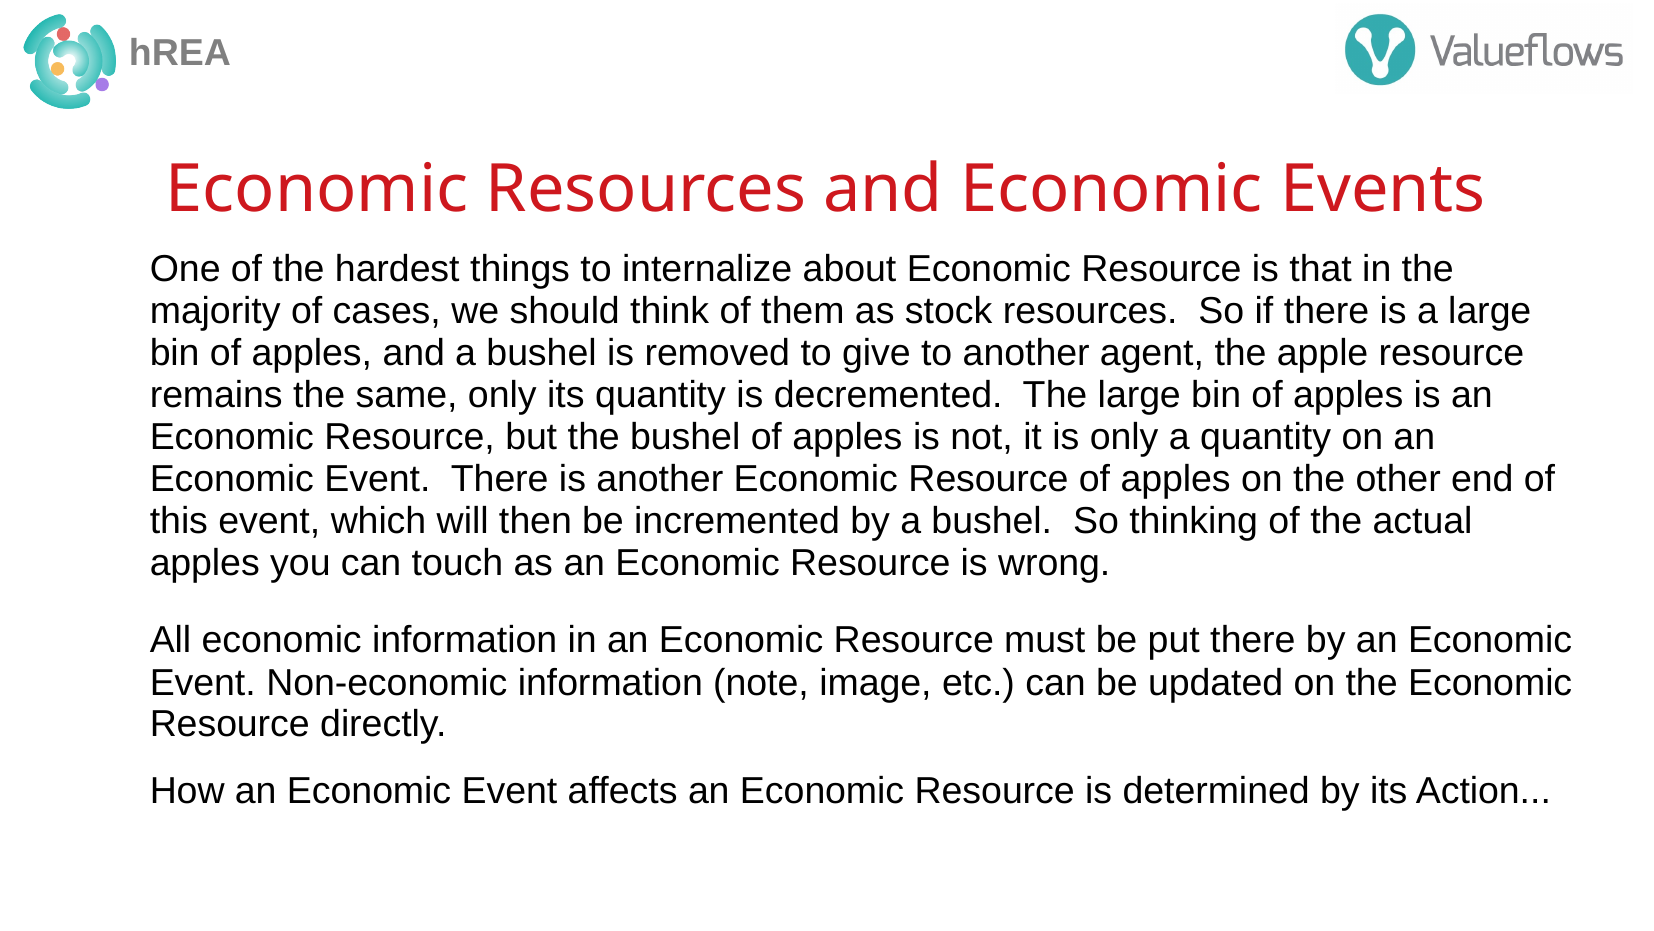

hREA
Economic Resources and Economic Events
One of the hardest things to internalize about Economic Resource is that in the majority of cases, we should think of them as stock resources. So if there is a large bin of apples, and a bushel is removed to give to another agent, the apple resource remains the same, only its quantity is decremented. The large bin of apples is an Economic Resource, but the bushel of apples is not, it is only a quantity on an Economic Event. There is another Economic Resource of apples on the other end of this event, which will then be incremented by a bushel. So thinking of the actual apples you can touch as an Economic Resource is wrong.
All economic information in an Economic Resource must be put there by an Economic Event. Non-economic information (note, image, etc.) can be updated on the Economic Resource directly.
How an Economic Event affects an Economic Resource is determined by its Action...